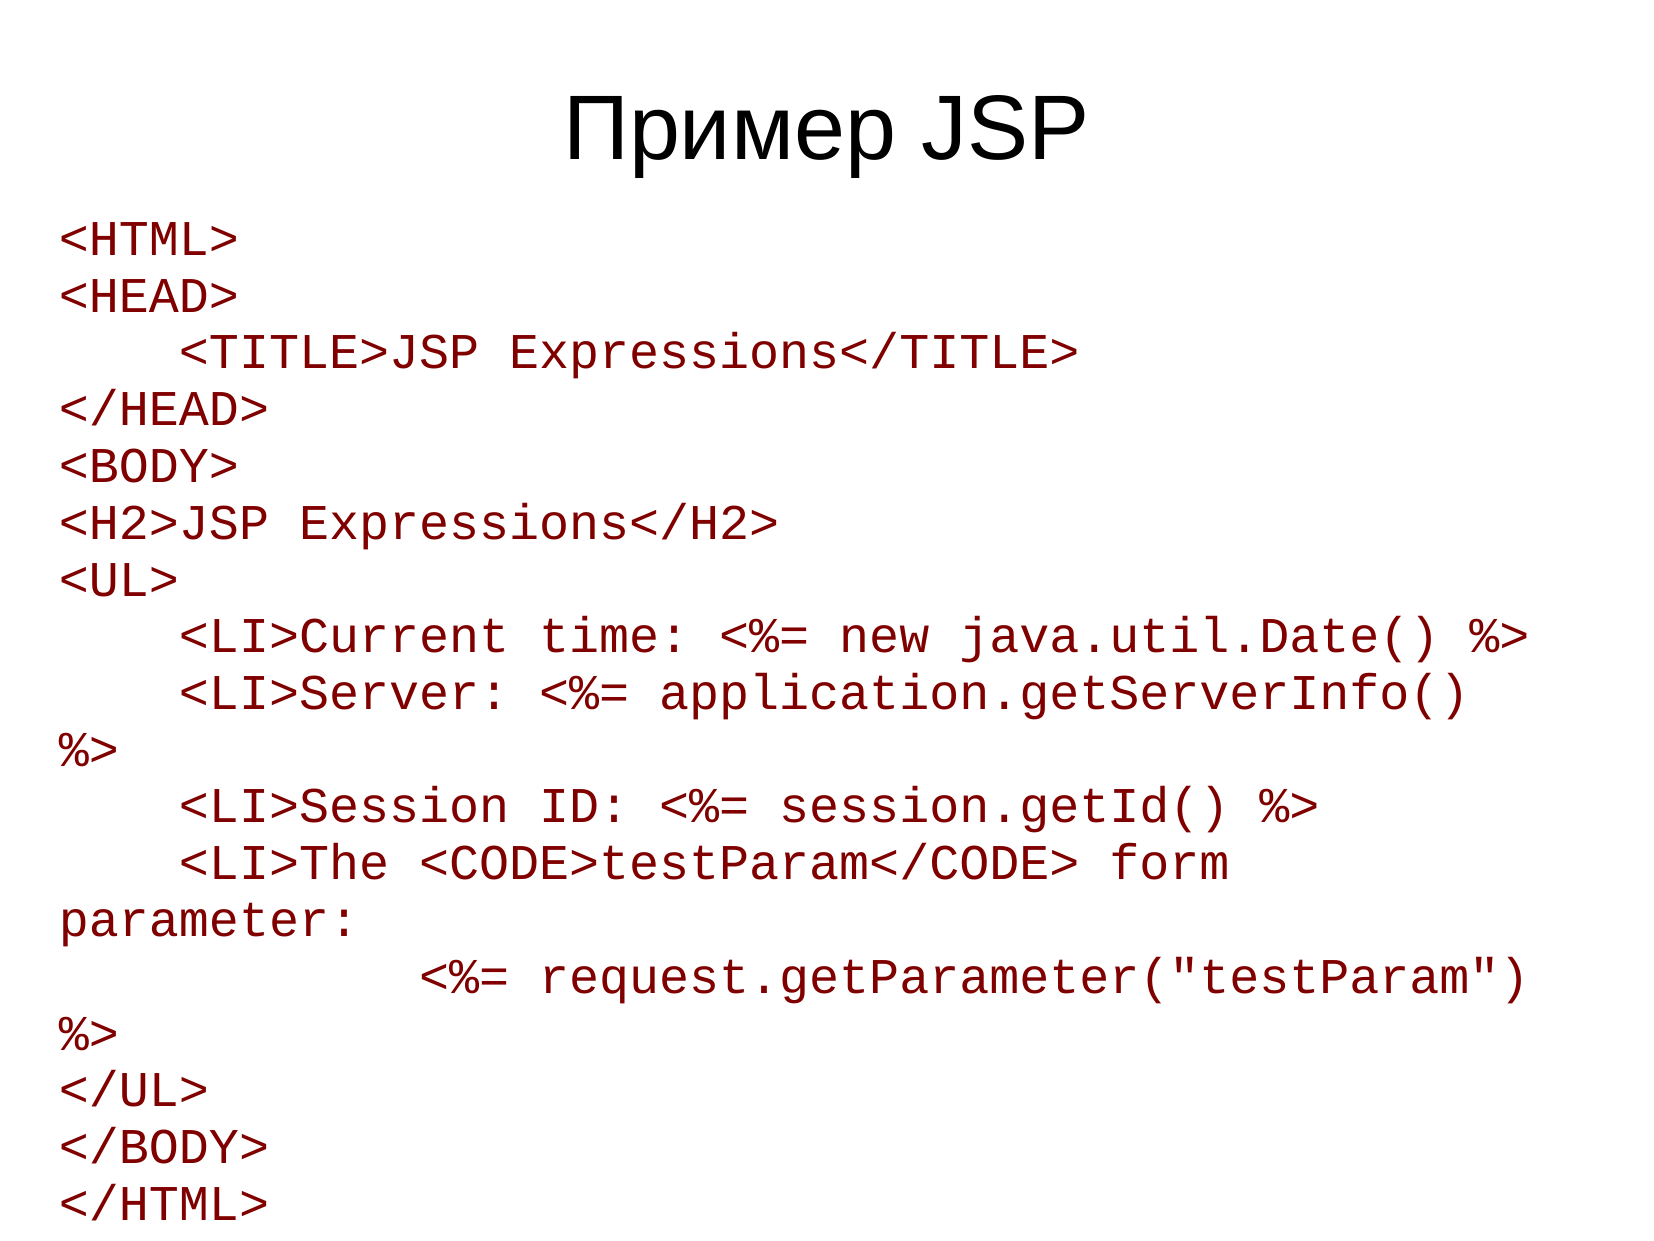

# Пример JSP
<HTML>
<HEAD>
 <TITLE>JSP Expressions</TITLE>
</HEAD>
<BODY>
<H2>JSP Expressions</H2>
<UL>
 <LI>Current time: <%= new java.util.Date() %>
 <LI>Server: <%= application.getServerInfo() %>
 <LI>Session ID: <%= session.getId() %>
 <LI>The <CODE>testParam</CODE> form parameter:
 <%= request.getParameter("testParam") %>
</UL>
</BODY>
</HTML>